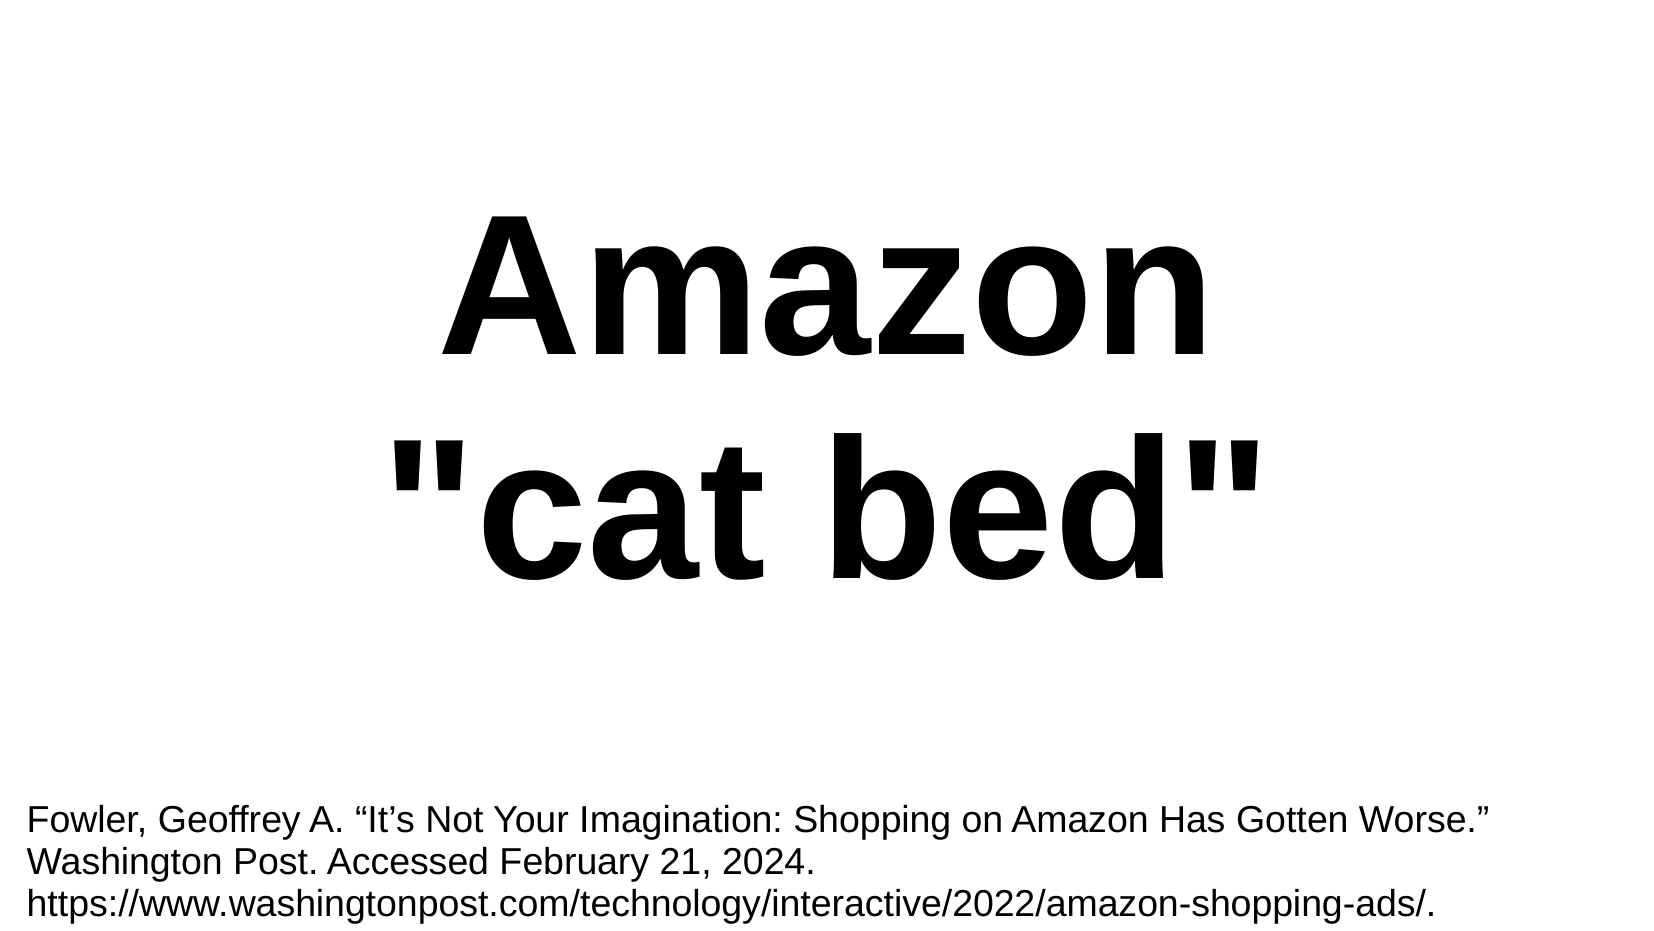

# Amazon
"cat bed"
Fowler, Geoffrey A. “It’s Not Your Imagination: Shopping on Amazon Has Gotten Worse.”
Washington Post. Accessed February 21, 2024.
https://www.washingtonpost.com/technology/interactive/2022/amazon-shopping-ads/.